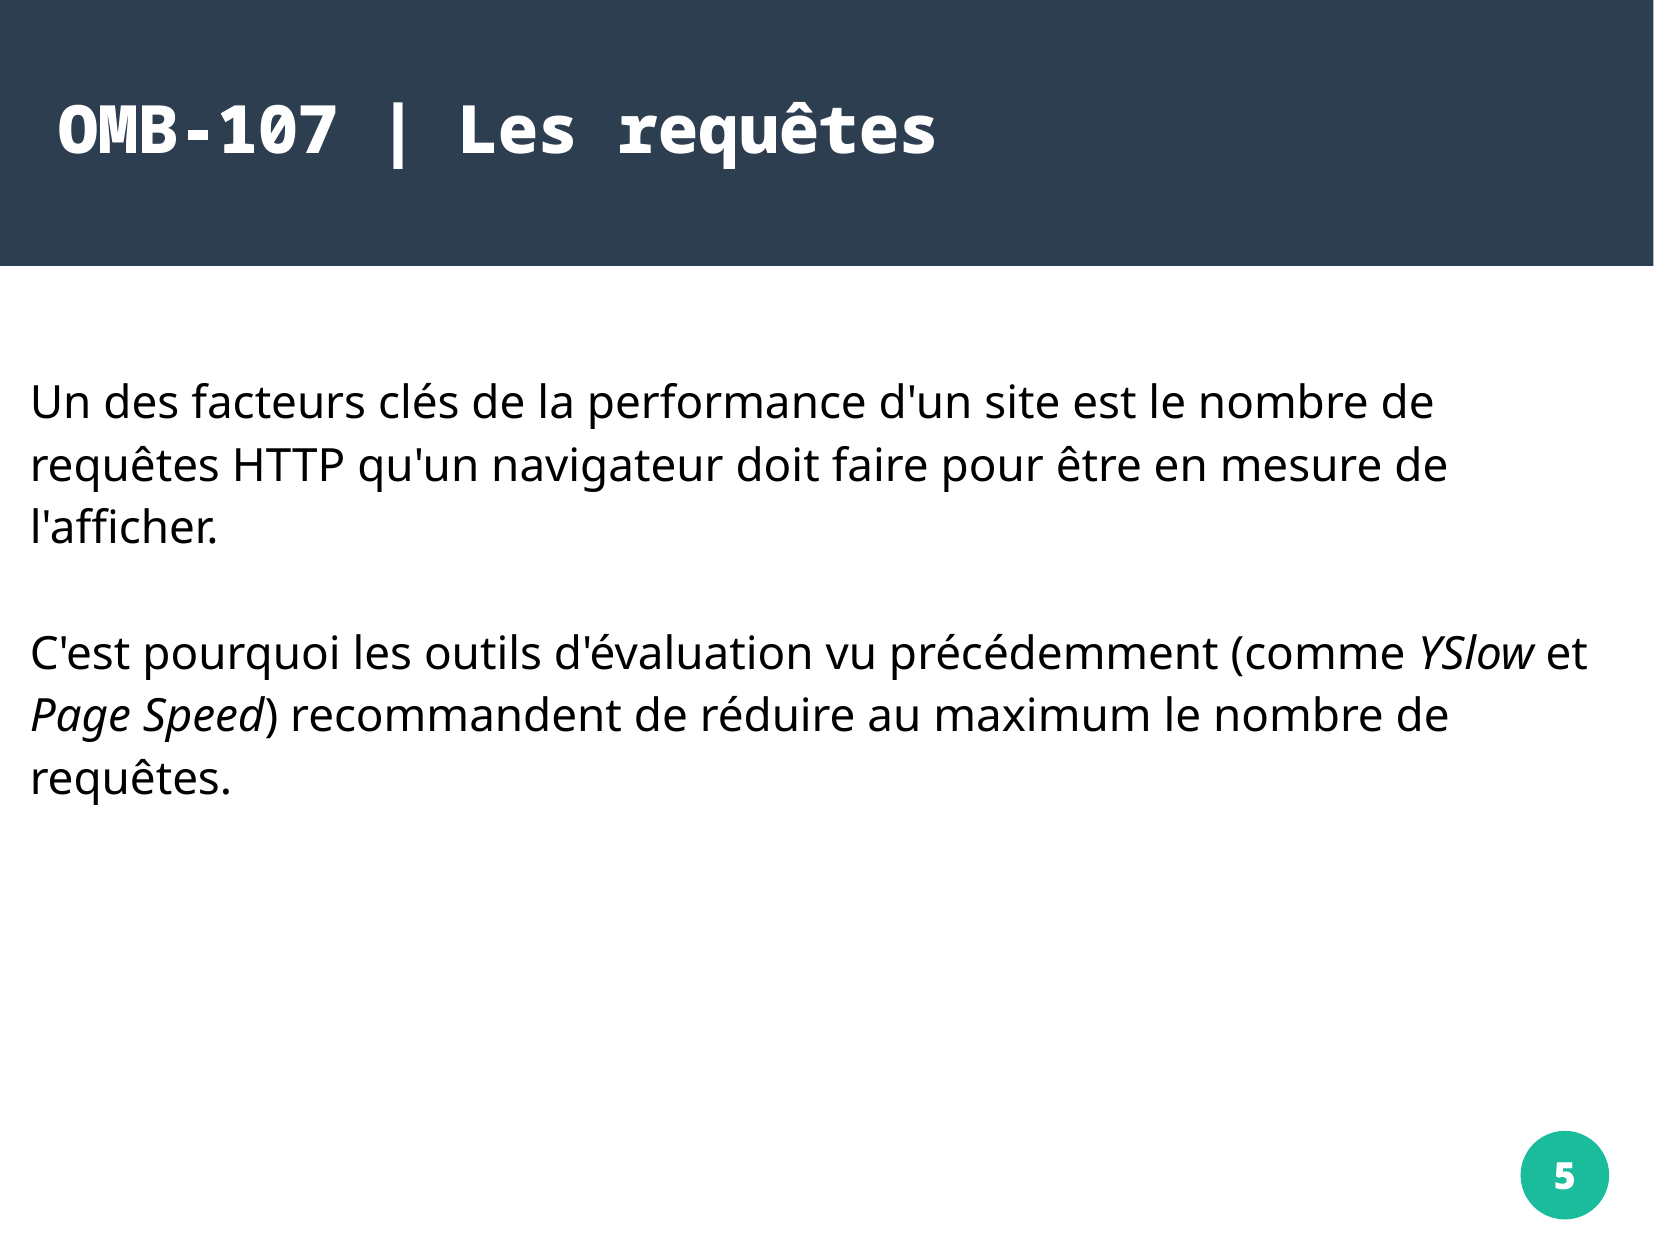

# OMB-107 | Les requêtes
Un des facteurs clés de la performance d'un site est le nombre de requêtes HTTP qu'un navigateur doit faire pour être en mesure de l'afficher.
C'est pourquoi les outils d'évaluation vu précédemment (comme YSlow et Page Speed) recommandent de réduire au maximum le nombre de requêtes.
5